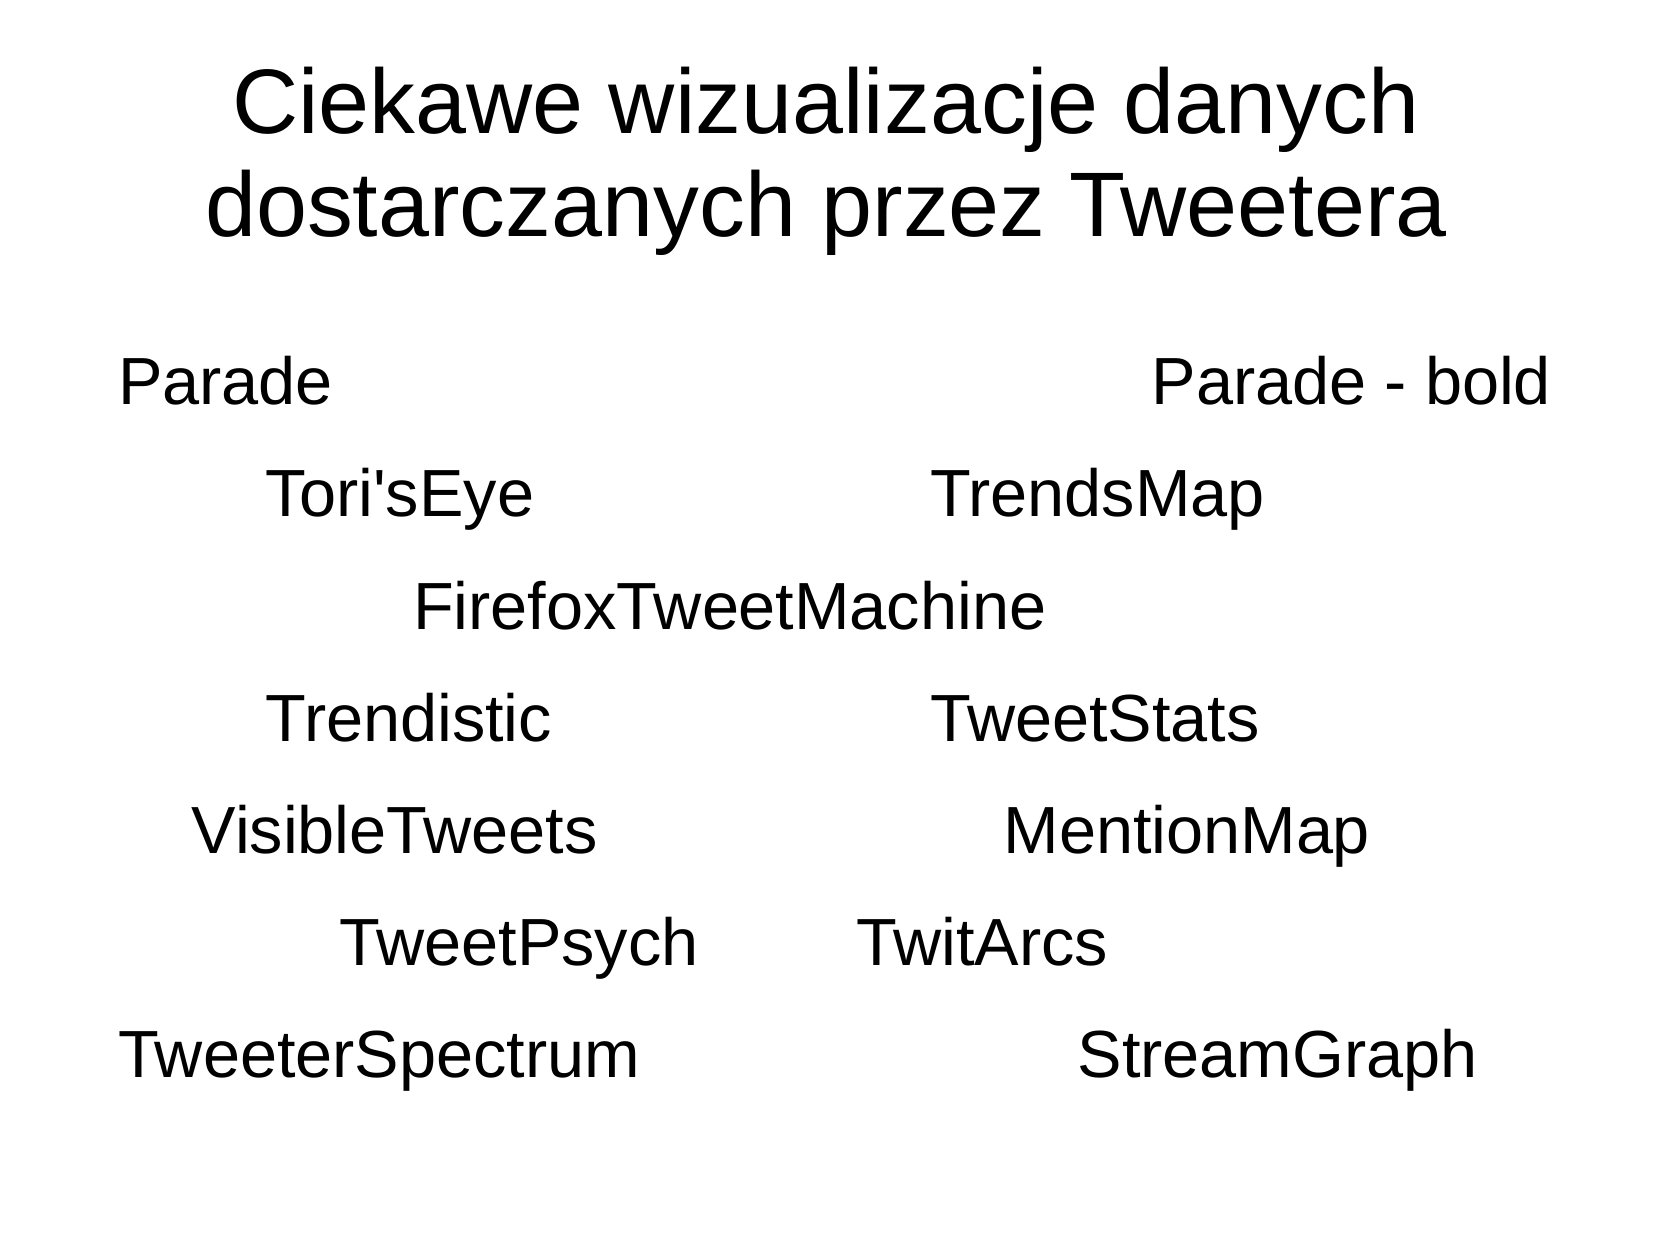

# Ciekawe wizualizacje danych dostarczanych przez Tweetera
Parade												Parade - bold
		Tori'sEye						TrendsMap
				FirefoxTweetMachine
		Trendistic						TweetStats
	VisibleTweets						MentionMap
			TweetPsych			TwitArcs
TweeterSpectrum						StreamGraph